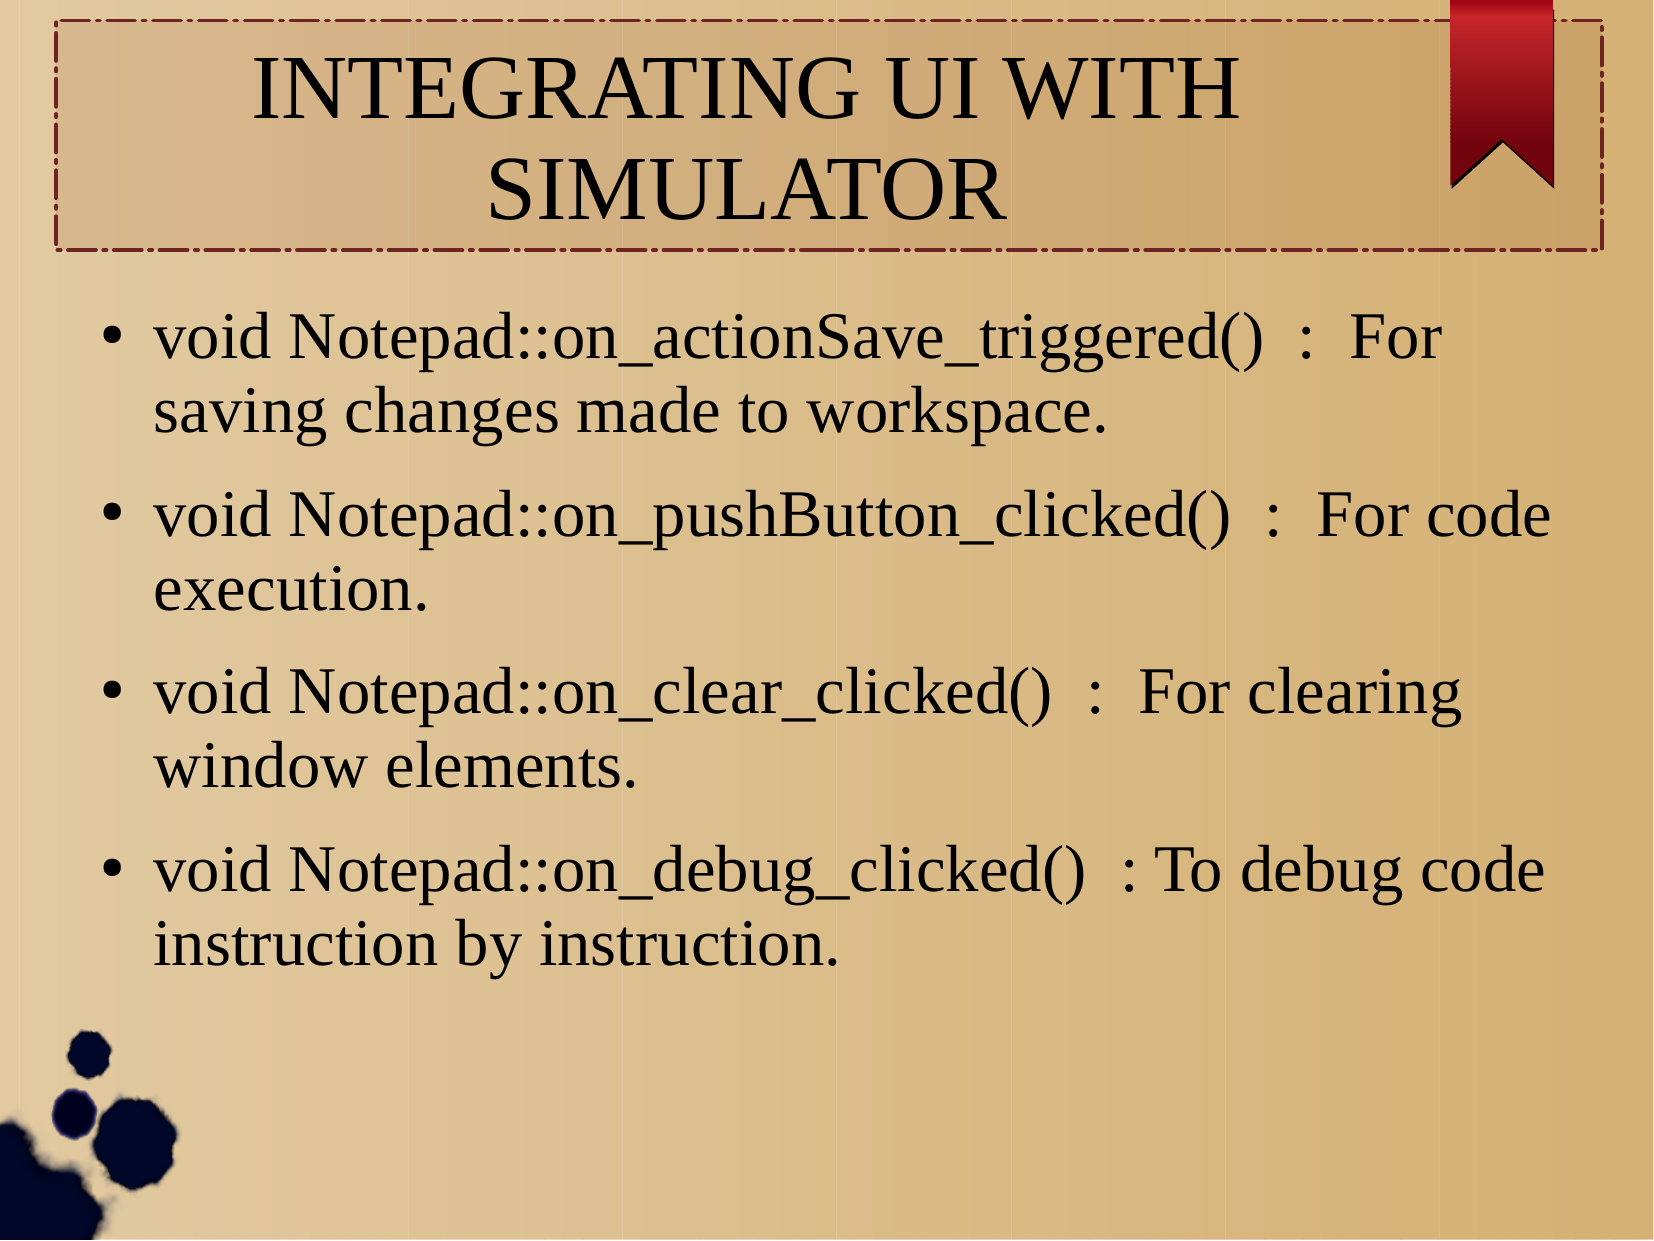

# INTEGRATING UI WITH SIMULATOR
void Notepad::on_actionSave_triggered() : For saving changes made to workspace.
void Notepad::on_pushButton_clicked() : For code execution.
void Notepad::on_clear_clicked() : For clearing window elements.
void Notepad::on_debug_clicked() : To debug code instruction by instruction.